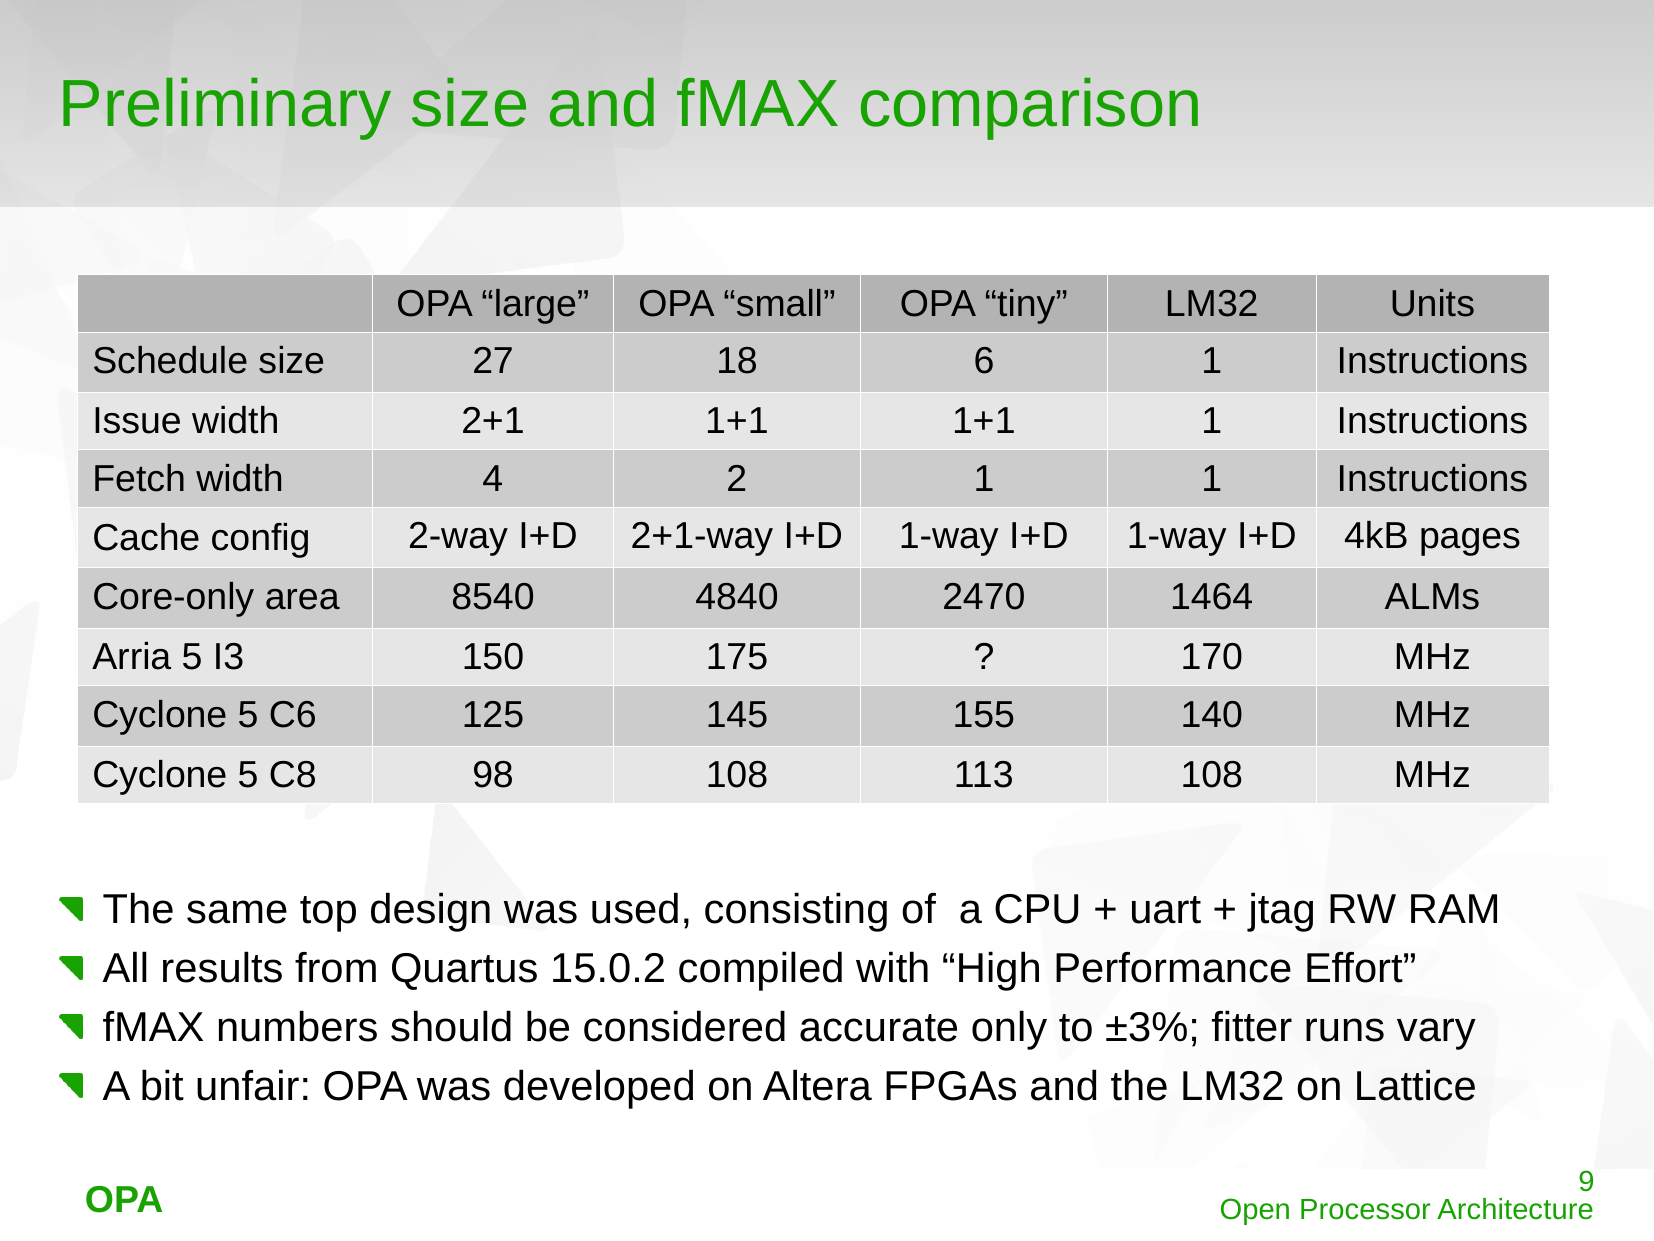

# Preliminary size and fMAX comparison
| | OPA “large” | OPA “small” | OPA “tiny” | LM32 | Units |
| --- | --- | --- | --- | --- | --- |
| Schedule size | 27 | 18 | 6 | 1 | Instructions |
| Issue width | 2+1 | 1+1 | 1+1 | 1 | Instructions |
| Fetch width | 4 | 2 | 1 | 1 | Instructions |
| Cache config | 2-way I+D | 2+1-way I+D | 1-way I+D | 1-way I+D | 4kB pages |
| Core-only area | 8540 | 4840 | 2470 | 1464 | ALMs |
| Arria 5 I3 | 150 | 175 | ? | 170 | MHz |
| Cyclone 5 C6 | 125 | 145 | 155 | 140 | MHz |
| Cyclone 5 C8 | 98 | 108 | 113 | 108 | MHz |
The same top design was used, consisting of a CPU + uart + jtag RW RAM
All results from Quartus 15.0.2 compiled with “High Performance Effort”
fMAX numbers should be considered accurate only to ±3%; fitter runs vary
A bit unfair: OPA was developed on Altera FPGAs and the LM32 on Lattice
9
Open Processor Architecture